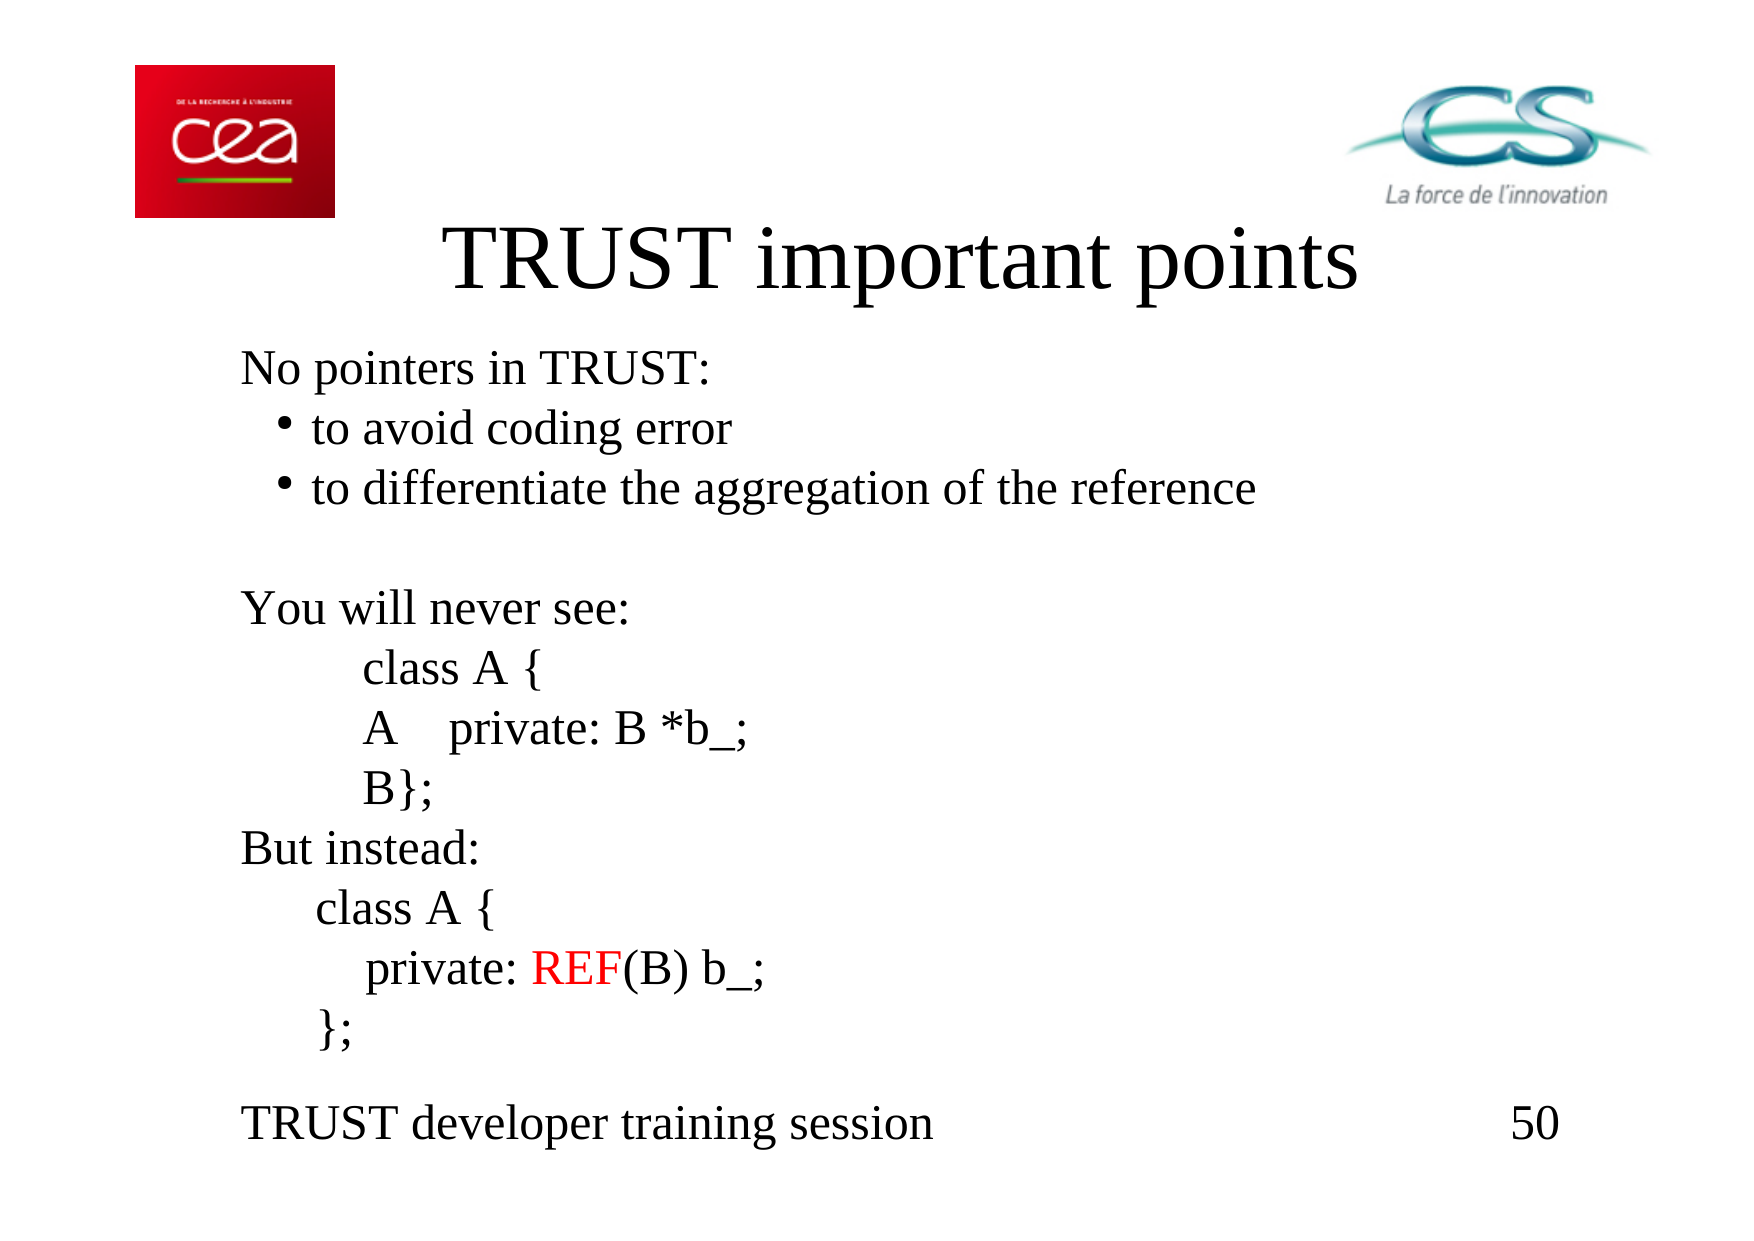

# TRUST important points
No pointers in TRUST:
to avoid coding error
to differentiate the aggregation of the reference
You will never see:
class A {
 private: B *b_;
};
But instead:
class A {
 private: REF(B) b_;
};
TRUST developer training session
50